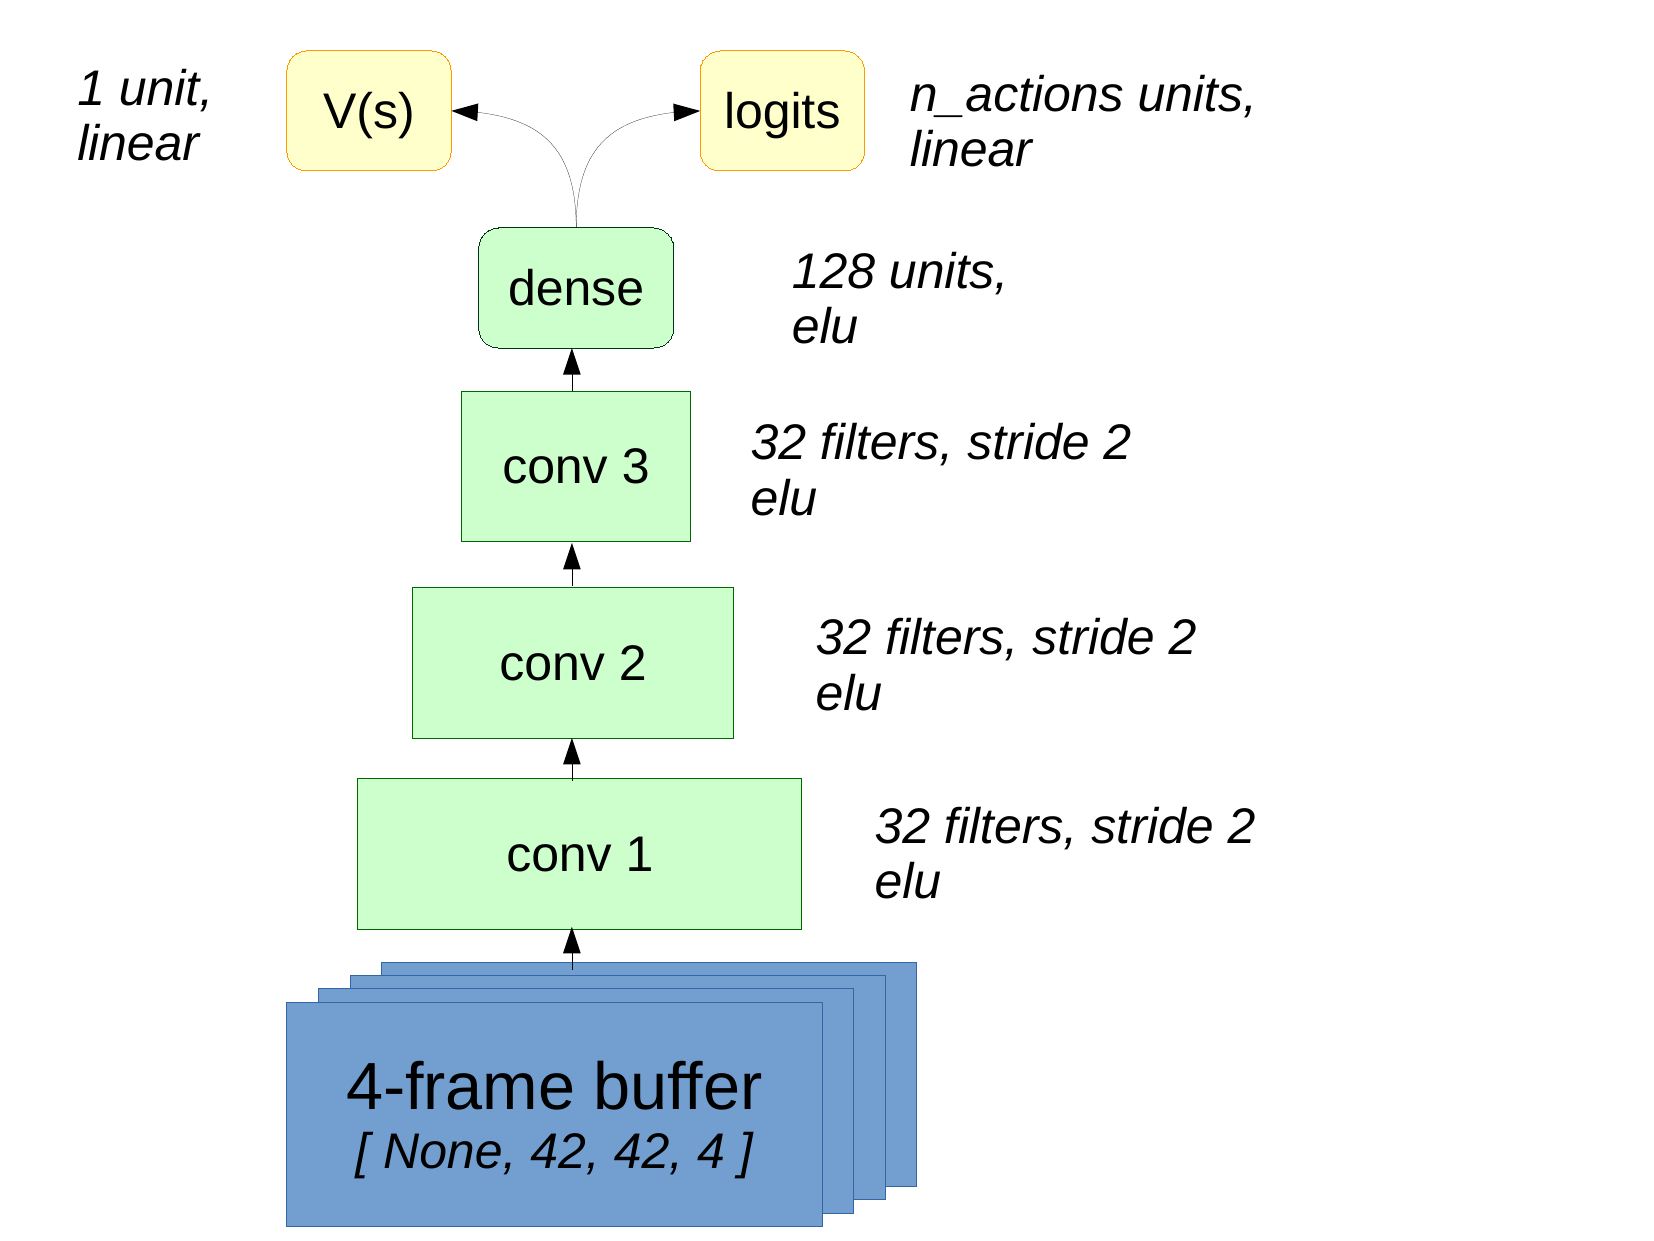

V(s)
logits
1 unit,
linear
n_actions units,
linear
dense
128 units,
elu
conv 3
32 filters, stride 2
elu
conv 2
32 filters, stride 2
elu
conv 1
32 filters, stride 2
elu
4 images
buffer
4 images
buffer
4 images
buffer
4-frame buffer
[ None, 42, 42, 4 ]